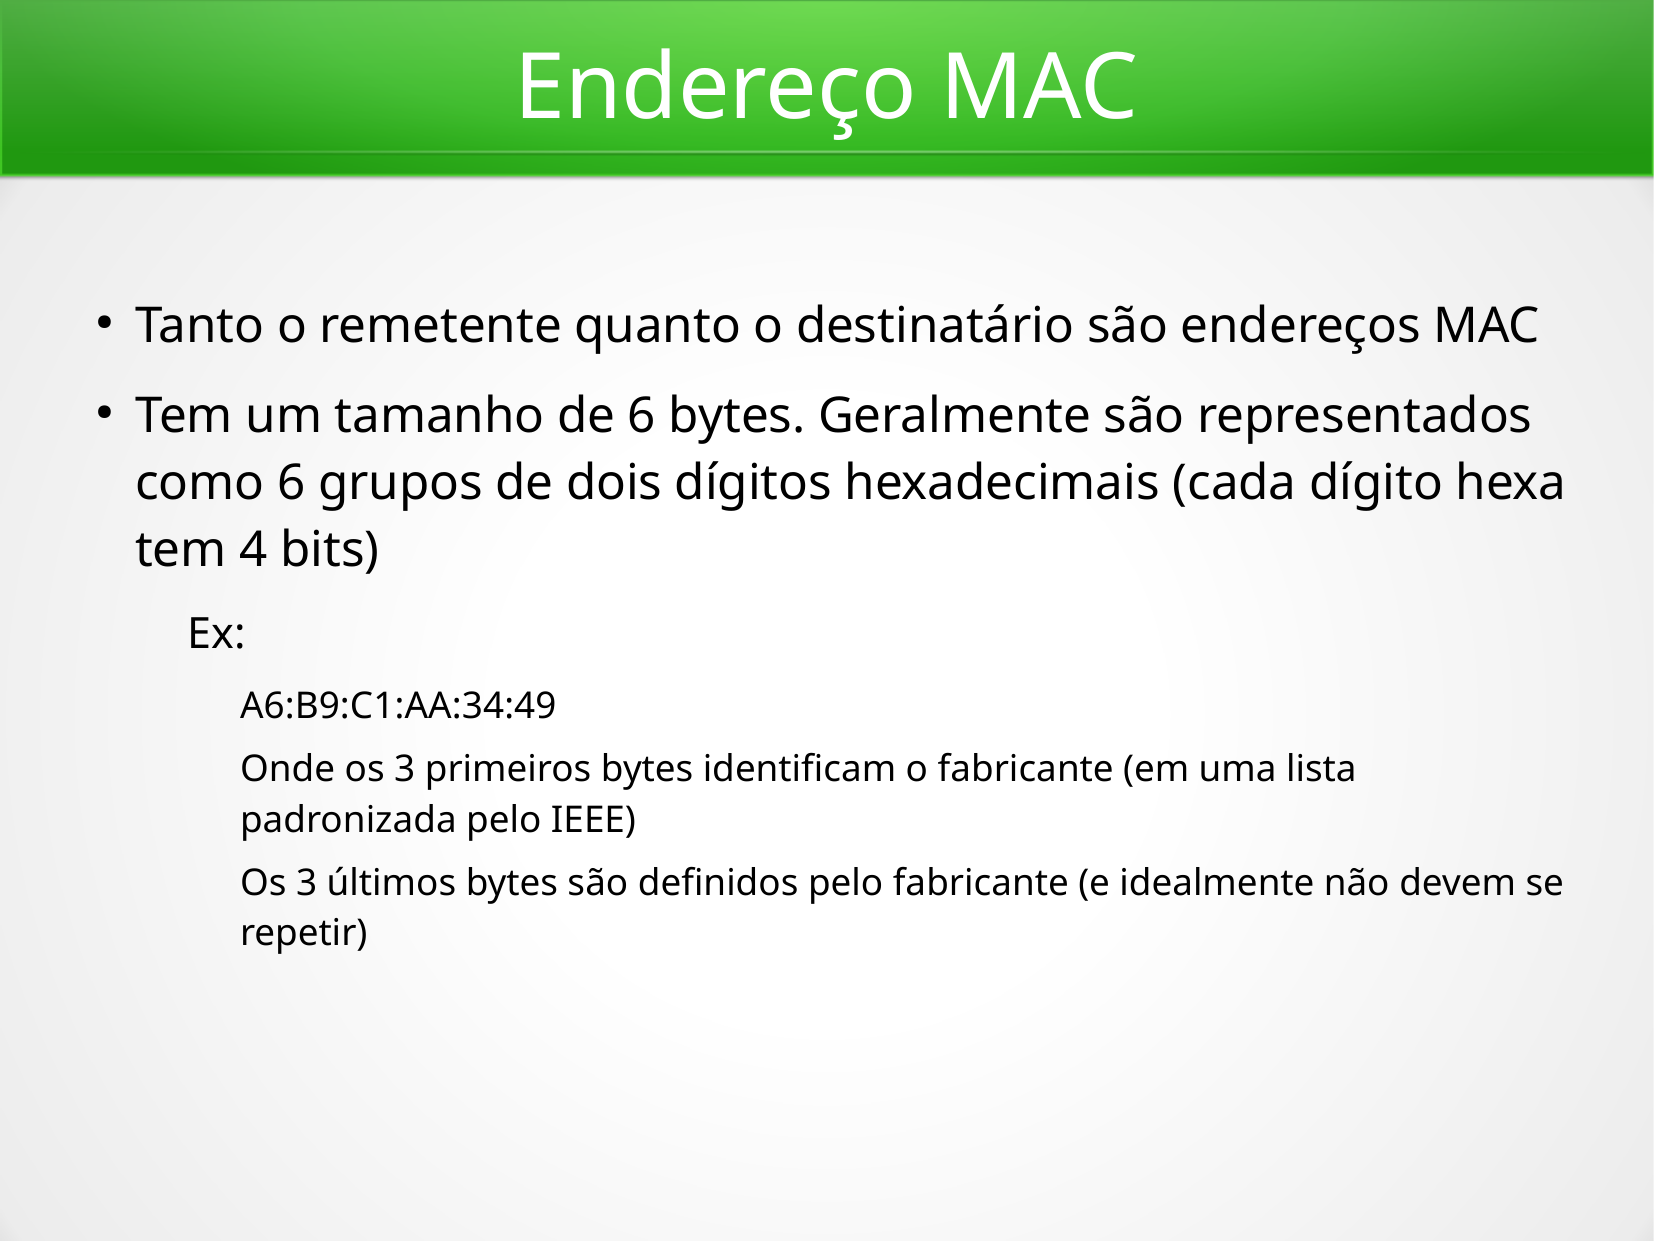

# Endereço MAC
Tanto o remetente quanto o destinatário são endereços MAC
Tem um tamanho de 6 bytes. Geralmente são representados como 6 grupos de dois dígitos hexadecimais (cada dígito hexa tem 4 bits)
Ex:
A6:B9:C1:AA:34:49
Onde os 3 primeiros bytes identificam o fabricante (em uma lista padronizada pelo IEEE)
Os 3 últimos bytes são definidos pelo fabricante (e idealmente não devem se repetir)